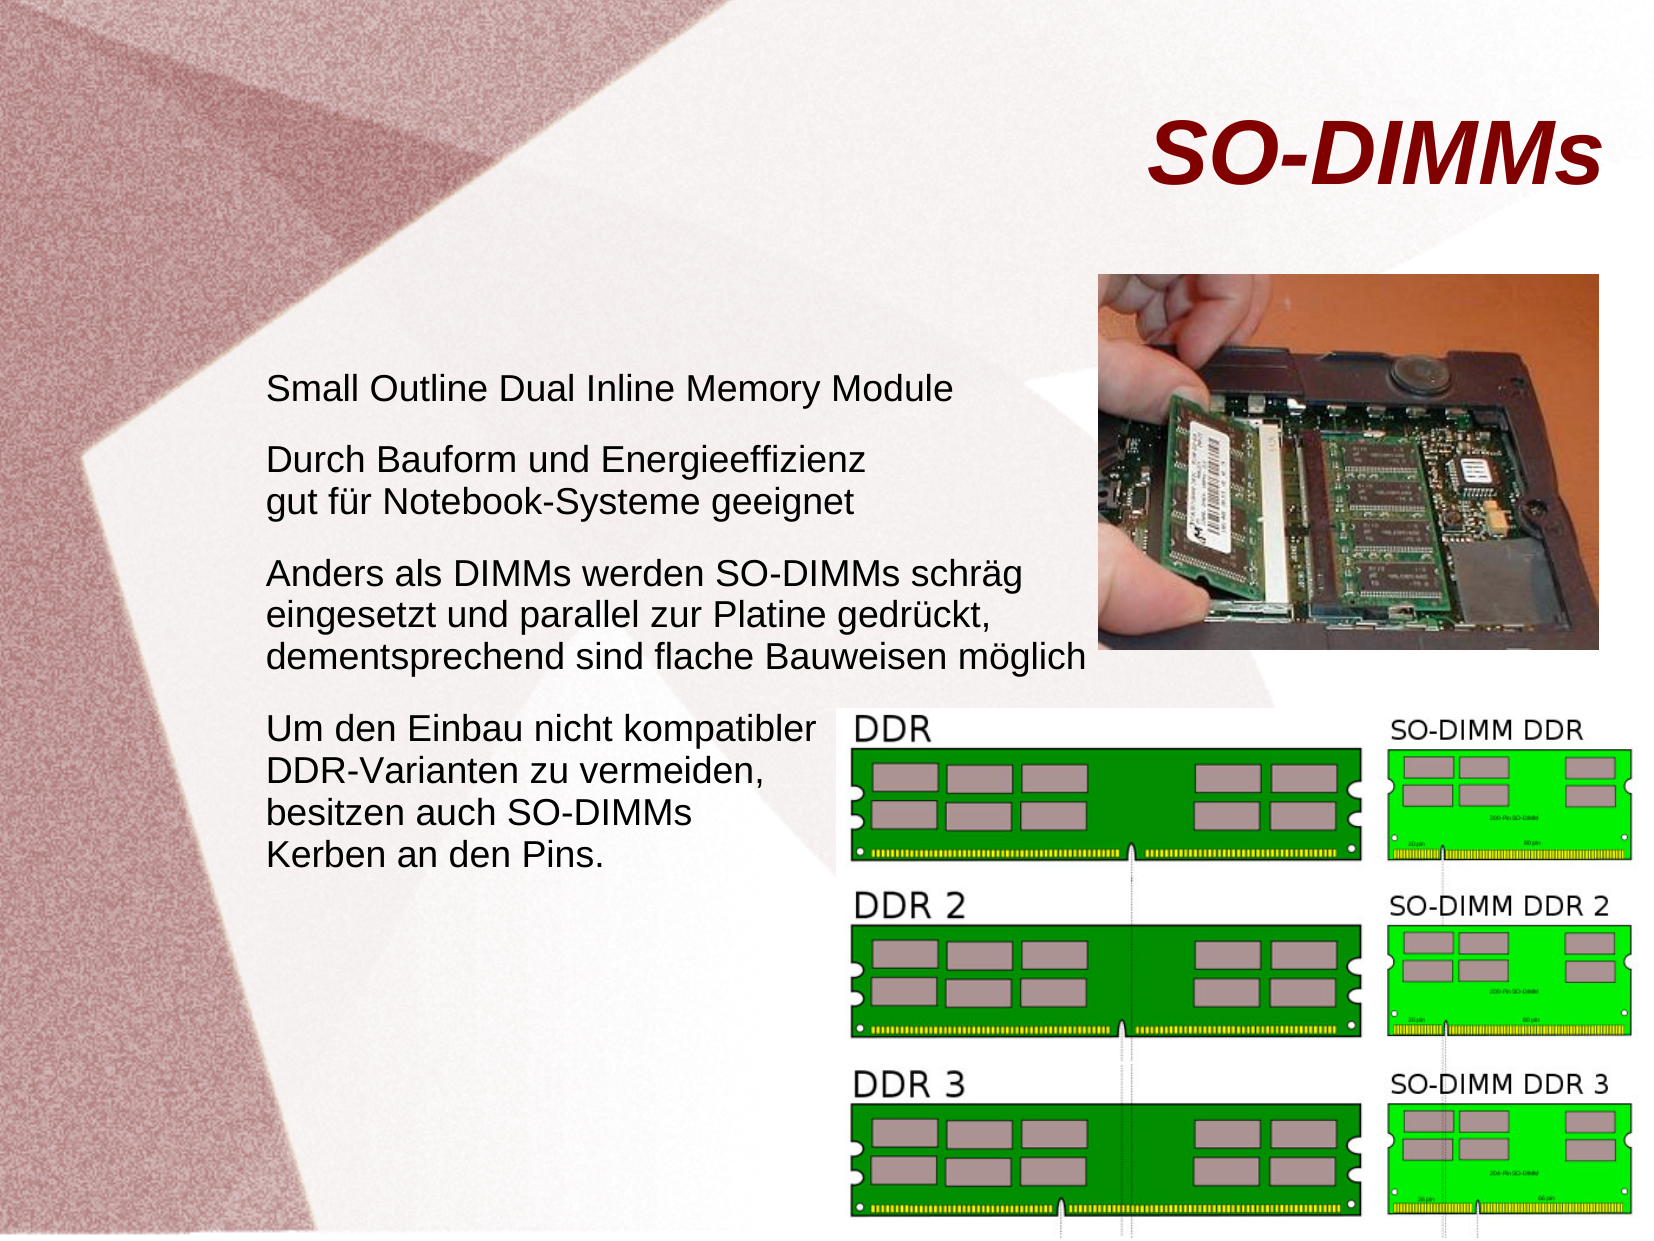

# SO-DIMMs
Small Outline Dual Inline Memory Module
Durch Bauform und Energieeffizienz 								gut für Notebook-Systeme geeignet
Anders als DIMMs werden SO-DIMMs schräg 						eingesetzt und parallel zur Platine gedrückt, 							dementsprechend sind flache Bauweisen möglich
Um den Einbau nicht kompatibler 									DDR-Varianten zu vermeiden, 									besitzen auch SO-DIMMs 										Kerben an den Pins.